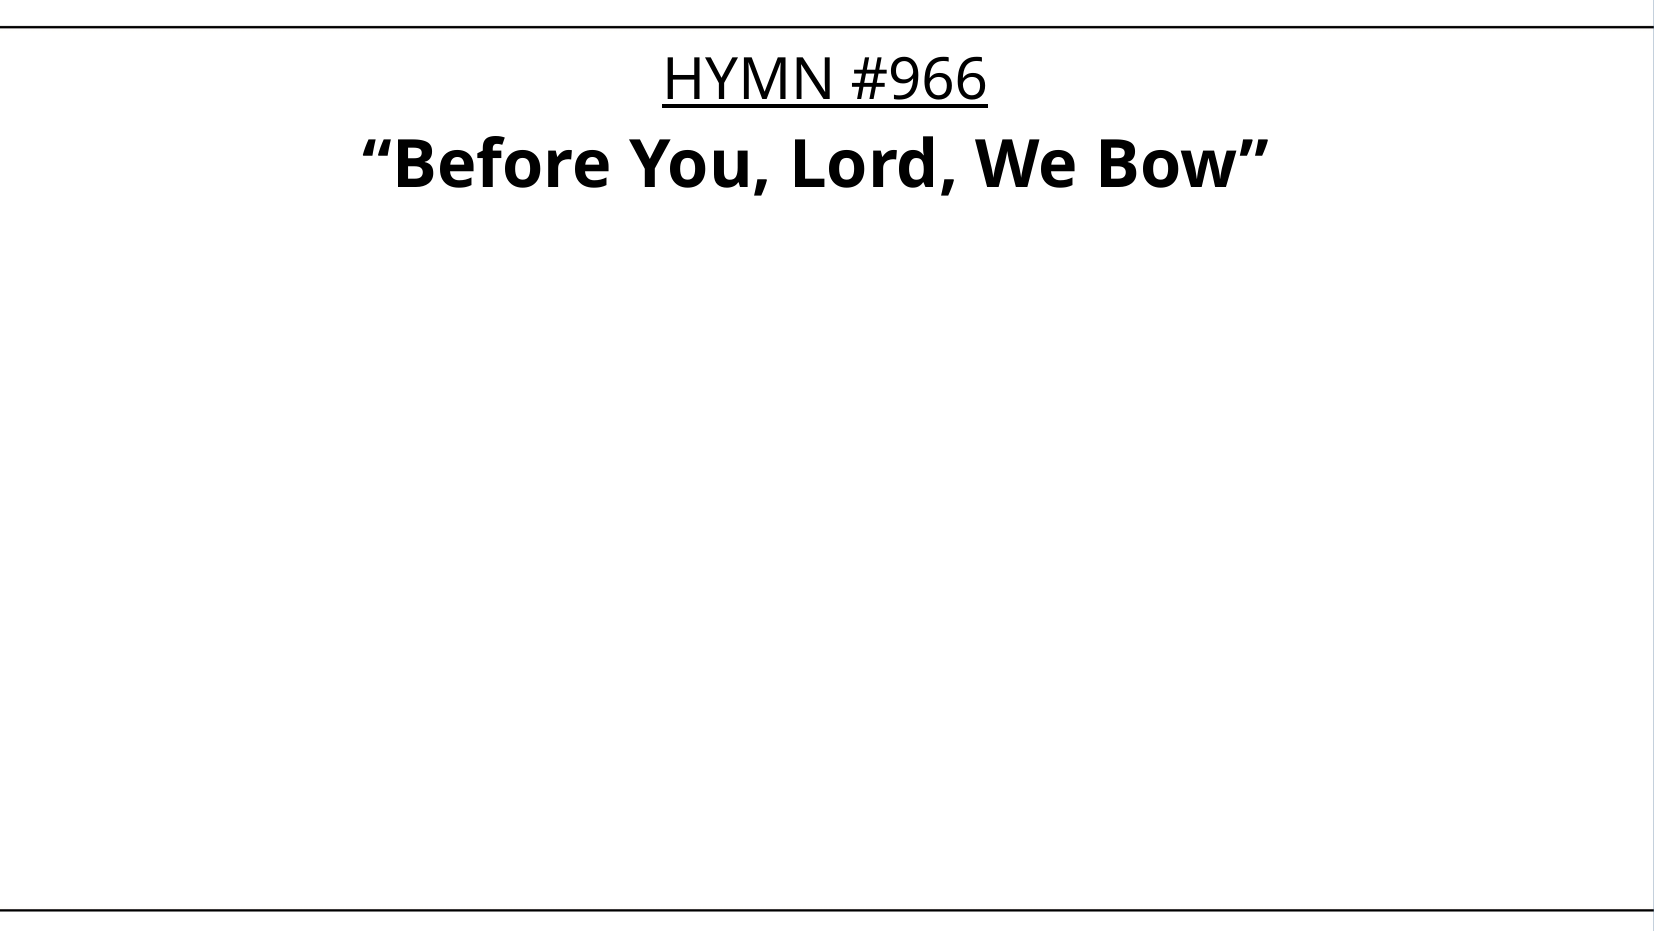

HYMN #966
“Before You, Lord, We Bow”